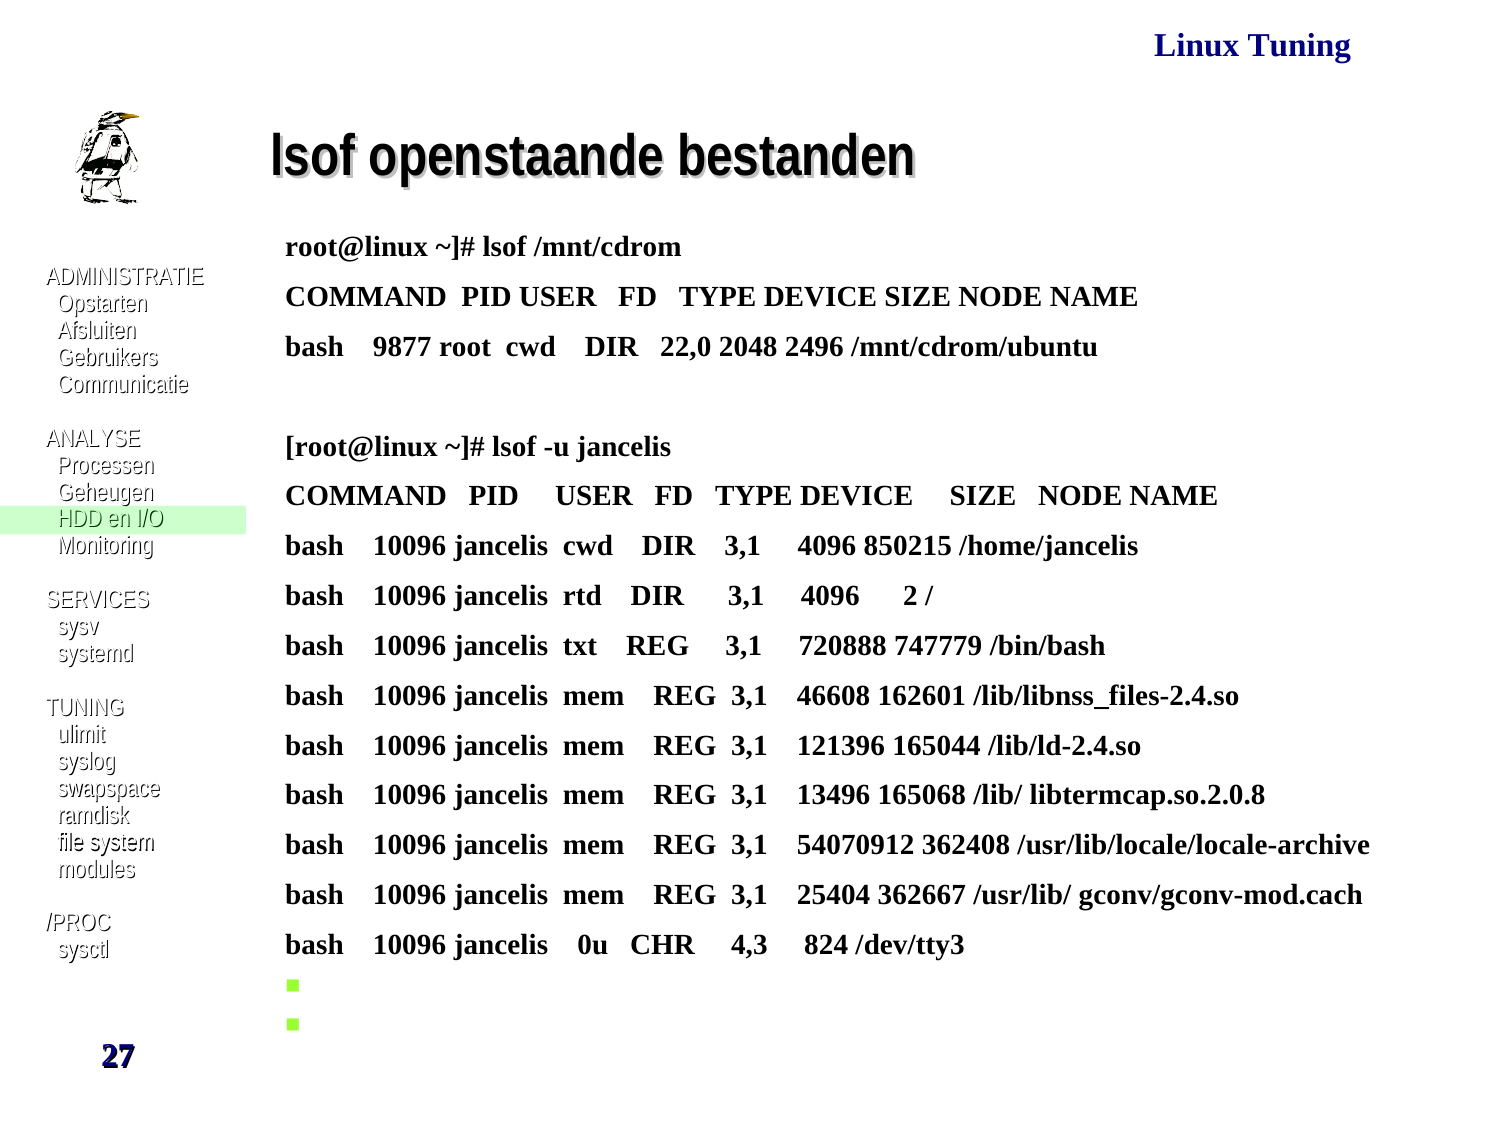

# lsof openstaande bestanden
root@linux ~]# lsof /mnt/cdrom
COMMAND PID USER FD TYPE DEVICE SIZE NODE NAME
bash 9877 root cwd DIR 22,0 2048 2496 /mnt/cdrom/ubuntu
[root@linux ~]# lsof -u jancelis
COMMAND PID USER FD TYPE DEVICE SIZE NODE NAME
bash 10096 jancelis cwd DIR 3,1 4096 850215 /home/jancelis
bash 10096 jancelis rtd DIR 3,1 4096 2 /
bash 10096 jancelis txt REG 3,1 720888 747779 /bin/bash
bash 10096 jancelis mem REG 3,1 46608 162601 /lib/libnss_files-2.4.so
bash 10096 jancelis mem REG 3,1 121396 165044 /lib/ld-2.4.so
bash 10096 jancelis mem REG 3,1 13496 165068 /lib/ libtermcap.so.2.0.8
bash 10096 jancelis mem REG 3,1 54070912 362408 /usr/lib/locale/locale-archive
bash 10096 jancelis mem REG 3,1 25404 362667 /usr/lib/ gconv/gconv-mod.cach
bash 10096 jancelis 0u CHR 4,3 824 /dev/tty3